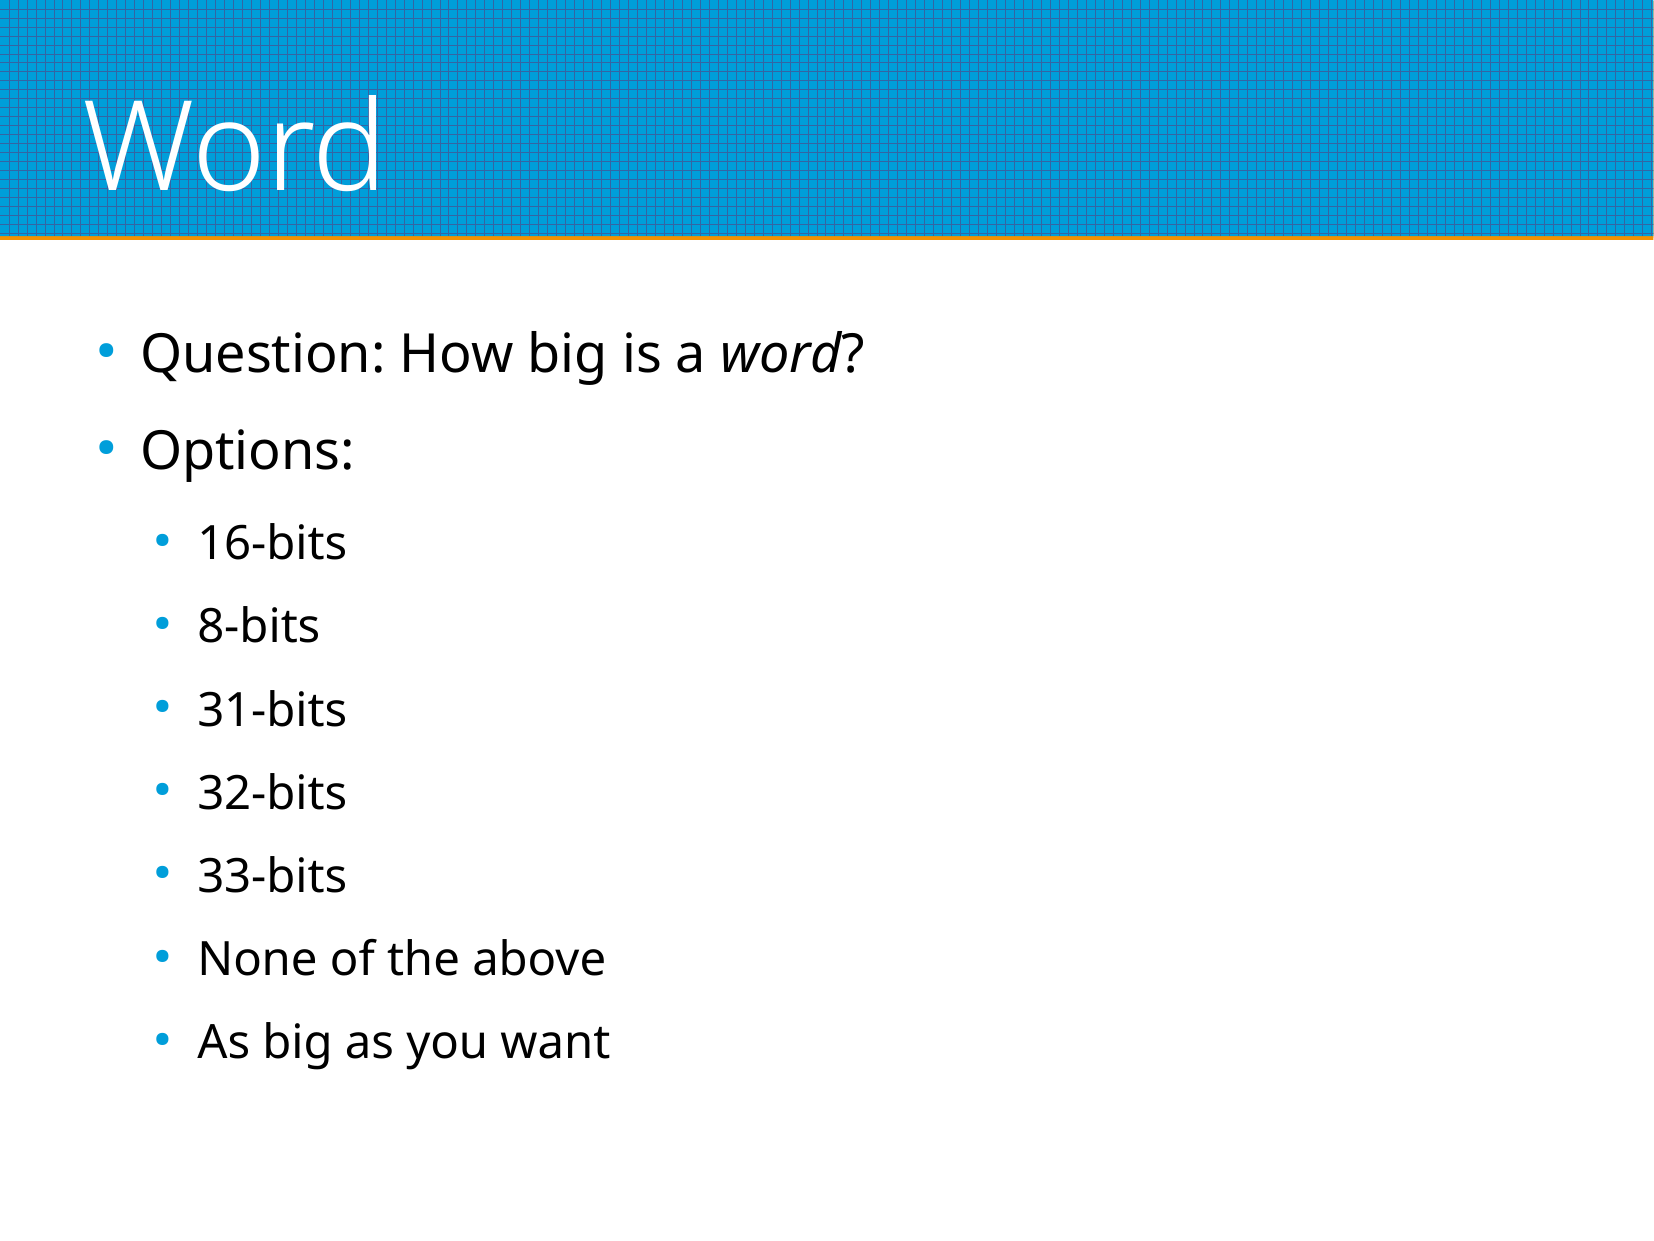

# Word
Question: How big is a word?
Options:
16-bits
8-bits
31-bits
32-bits
33-bits
None of the above
As big as you want